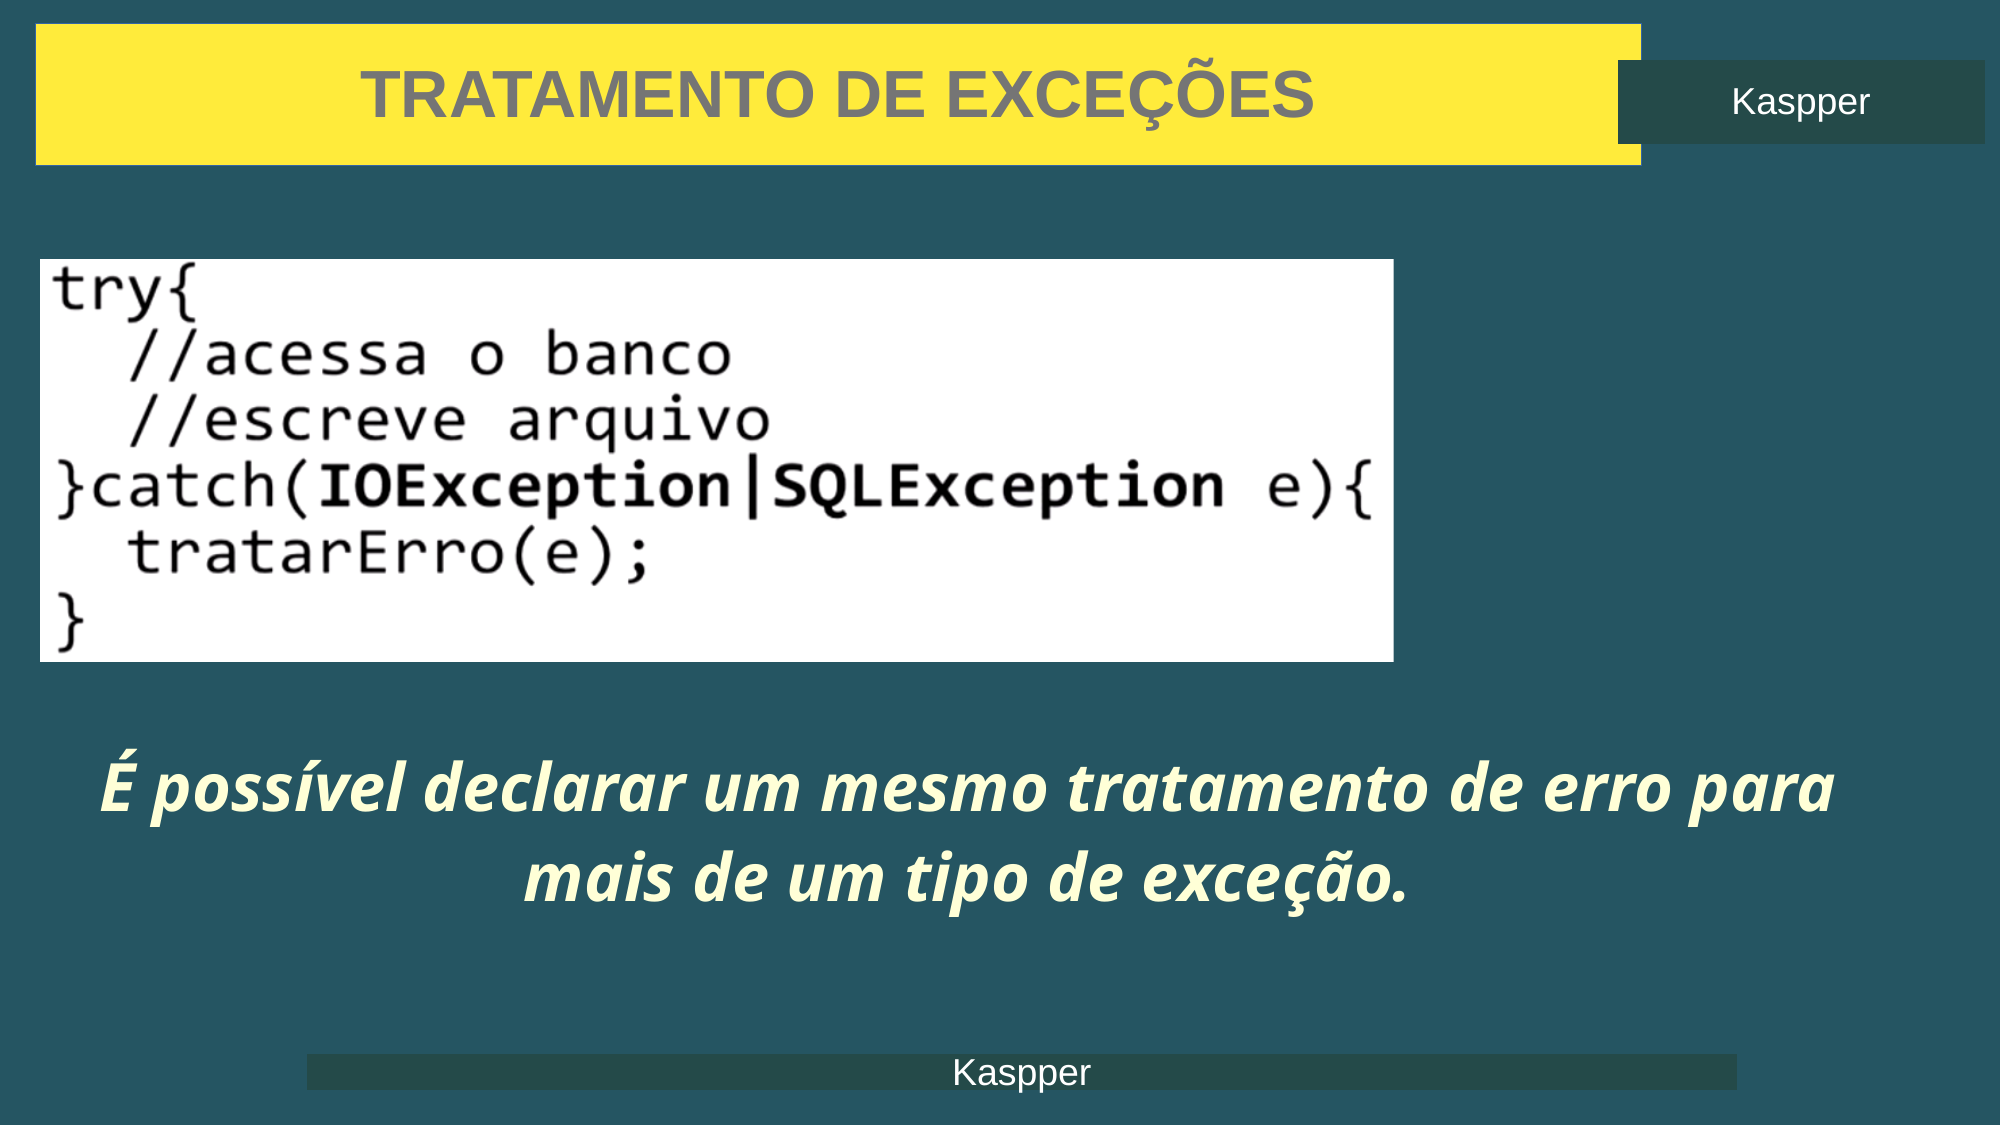

TRATAMENTO DE EXCEÇÕES
Kaspper
É possível declarar um mesmo tratamento de erro para mais de um tipo de exceção.
Kaspper